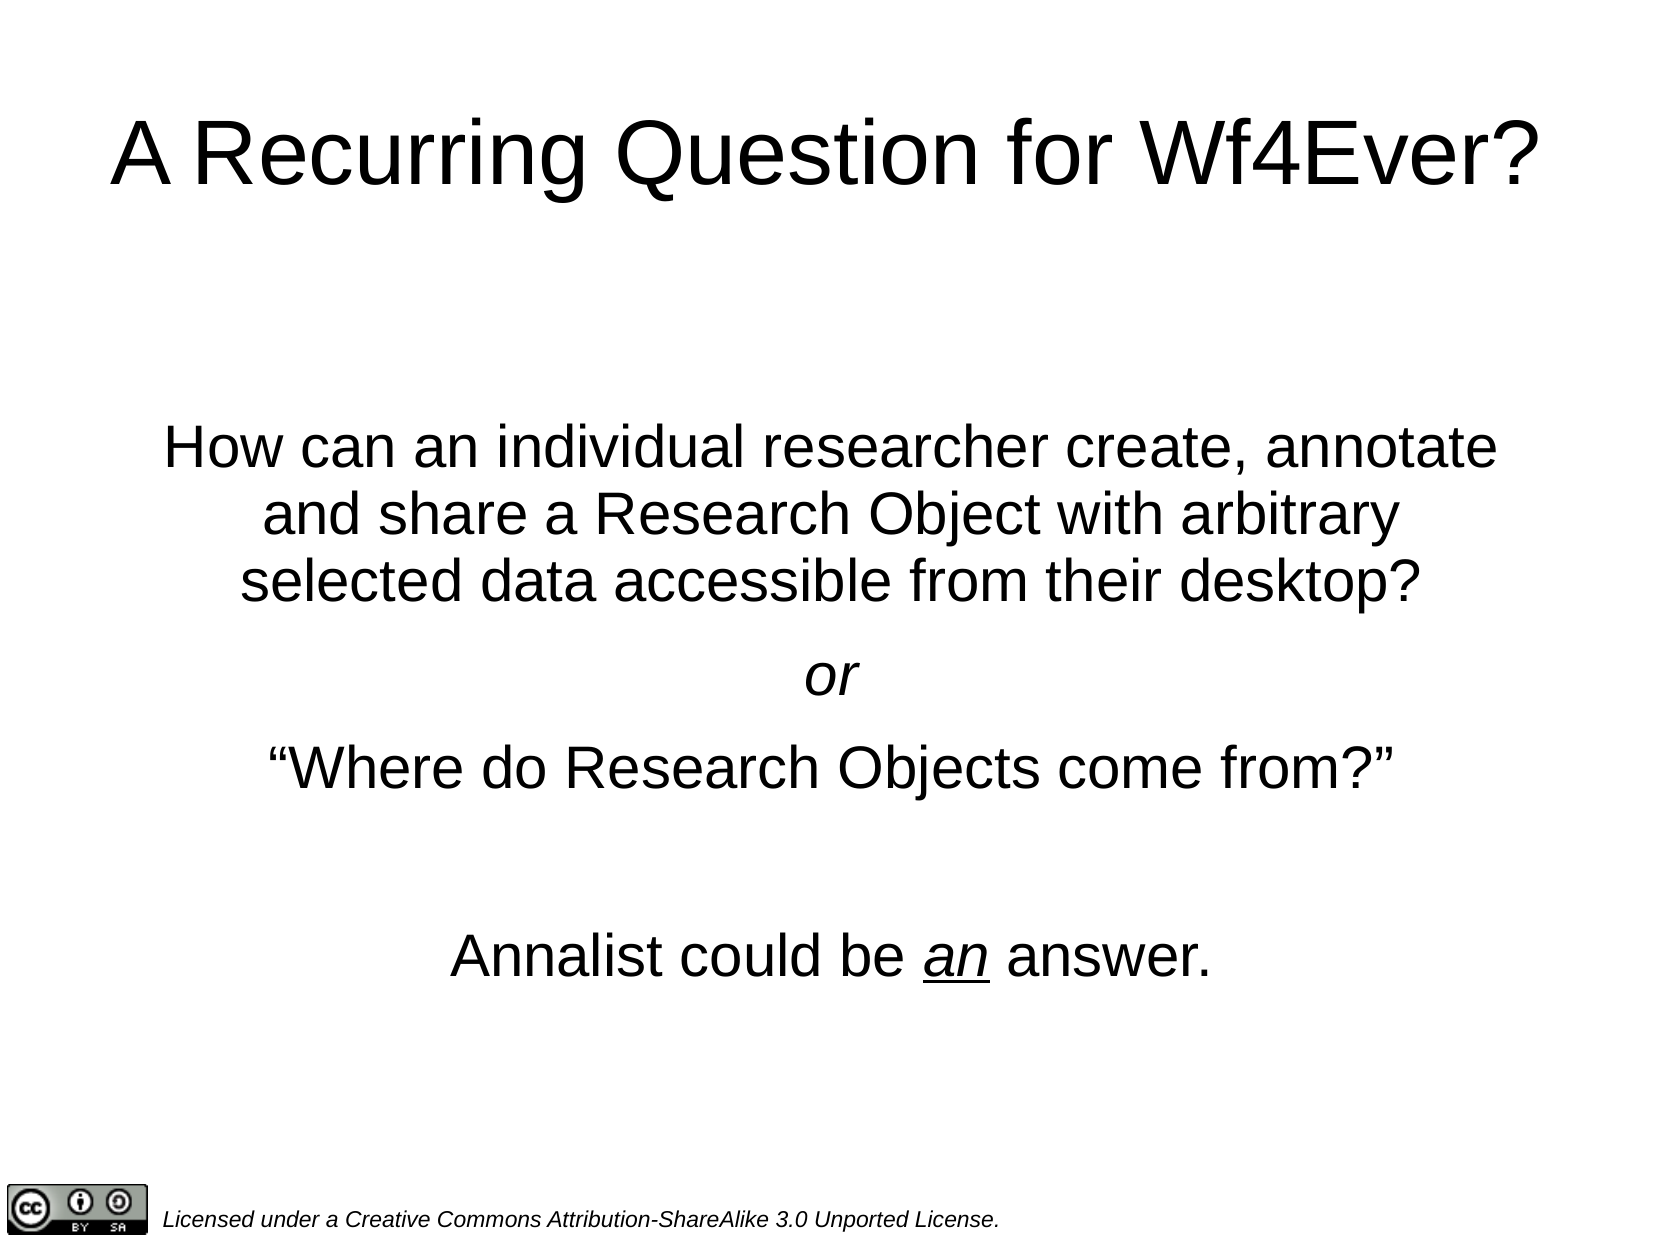

# A Recurring Question for Wf4Ever?
How can an individual researcher create, annotate and share a Research Object with arbitrary selected data accessible from their desktop?
or
“Where do Research Objects come from?”
Annalist could be an answer.